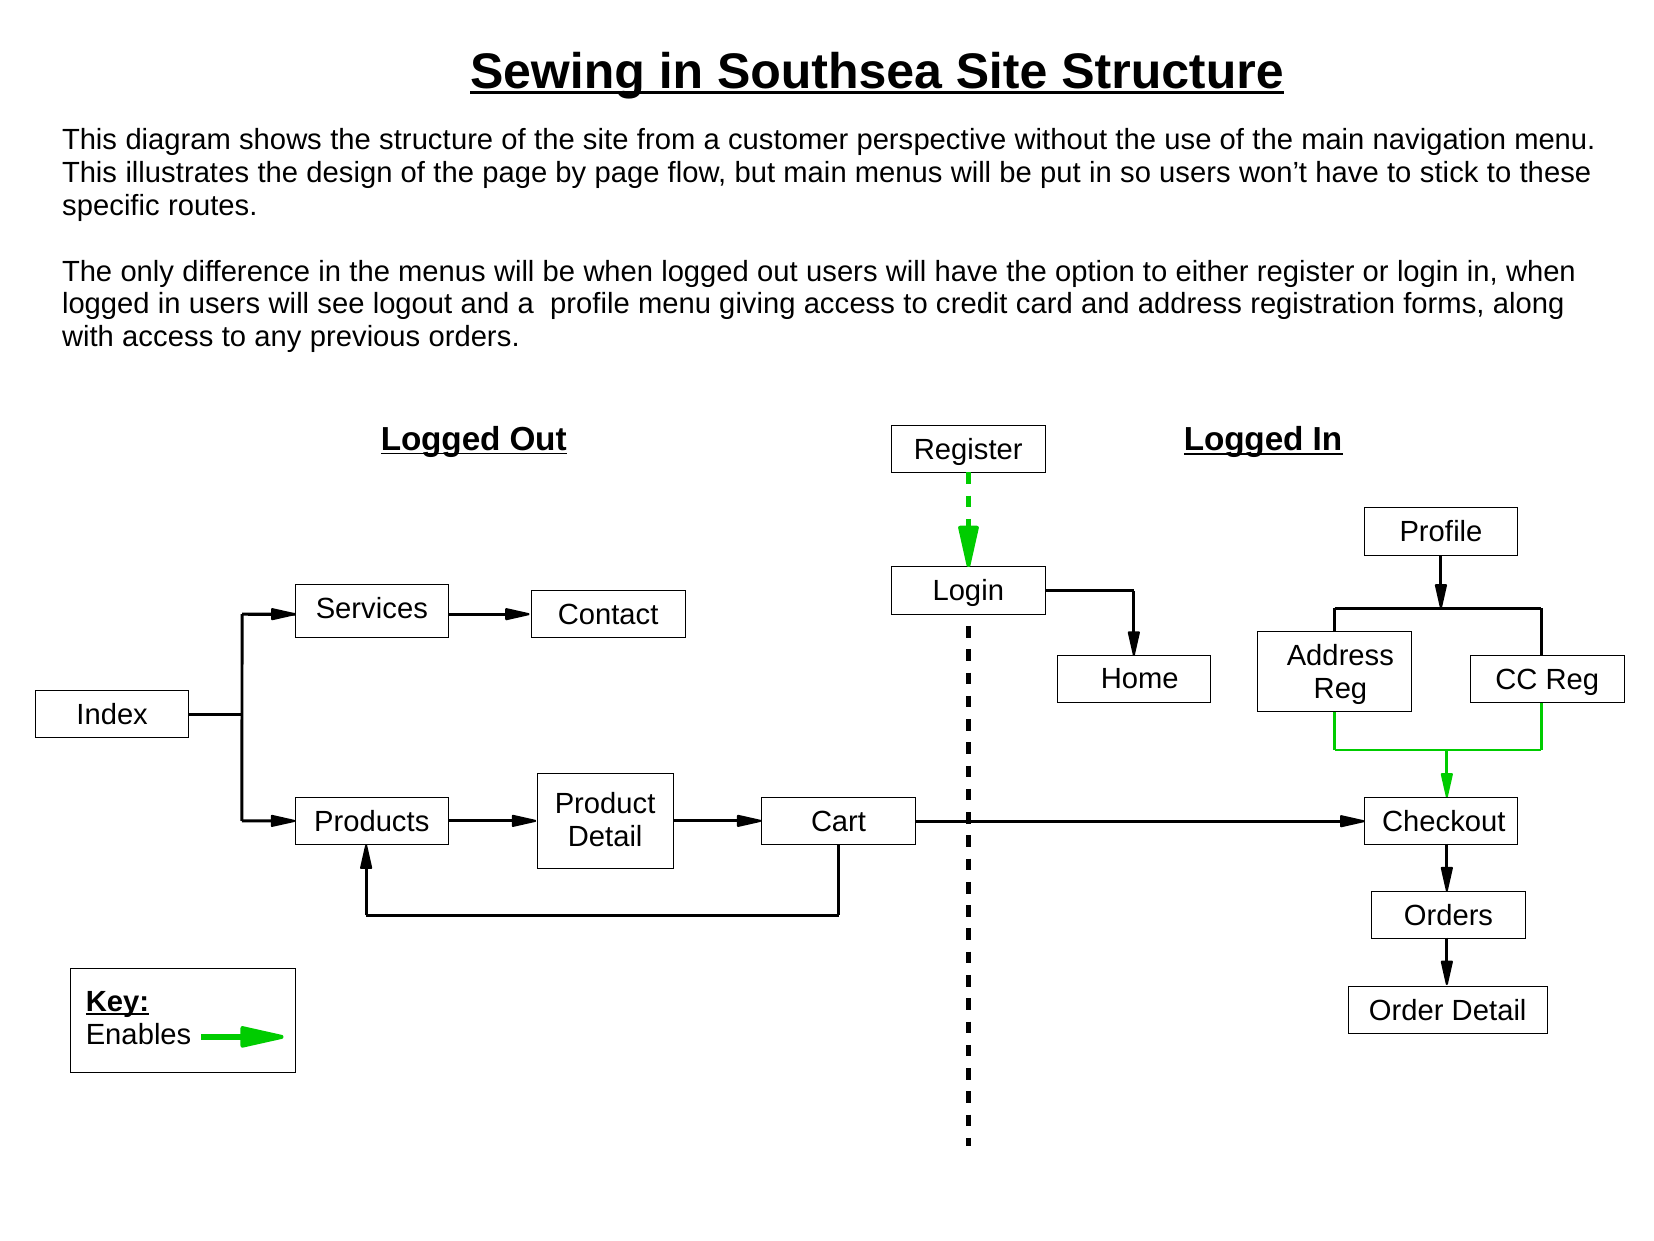

Sewing in Southsea Site Structure
This diagram shows the structure of the site from a customer perspective without the use of the main navigation menu. This illustrates the design of the page by page flow, but main menus will be put in so users won’t have to stick to these specific routes.
The only difference in the menus will be when logged out users will have the option to either register or login in, when logged in users will see logout and a profile menu giving access to credit card and address registration forms, along with access to any previous orders.
Logged Out
Logged In
Register
Profile
Login
Services
Contact
Address Reg
Home
CC Reg
Index
Product
Detail
Products
Cart
Checkout
Orders
Key:
Enables
Order Detail